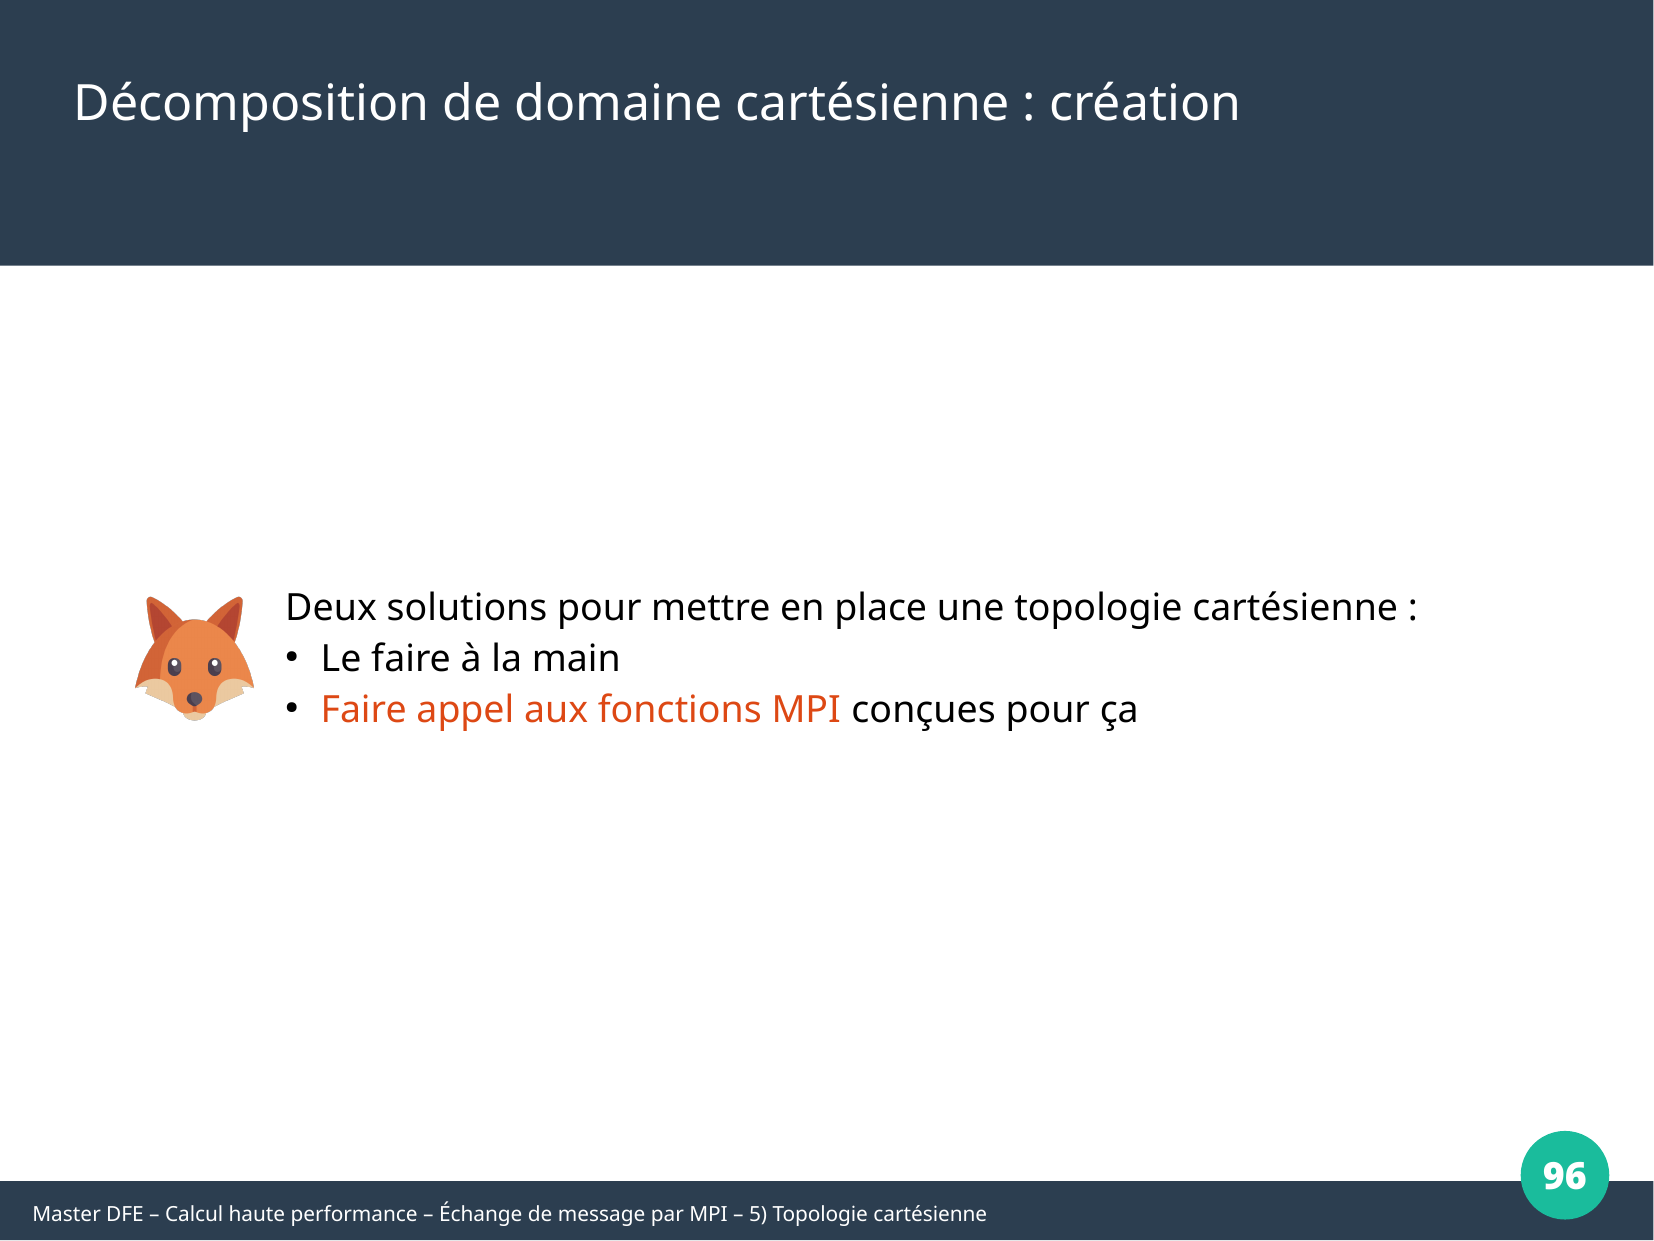

Décomposition de domaine cartésienne : création
Deux solutions pour mettre en place une topologie cartésienne :
Le faire à la main
Faire appel aux fonctions MPI conçues pour ça
96
Master DFE – Calcul haute performance – Échange de message par MPI – 5) Topologie cartésienne